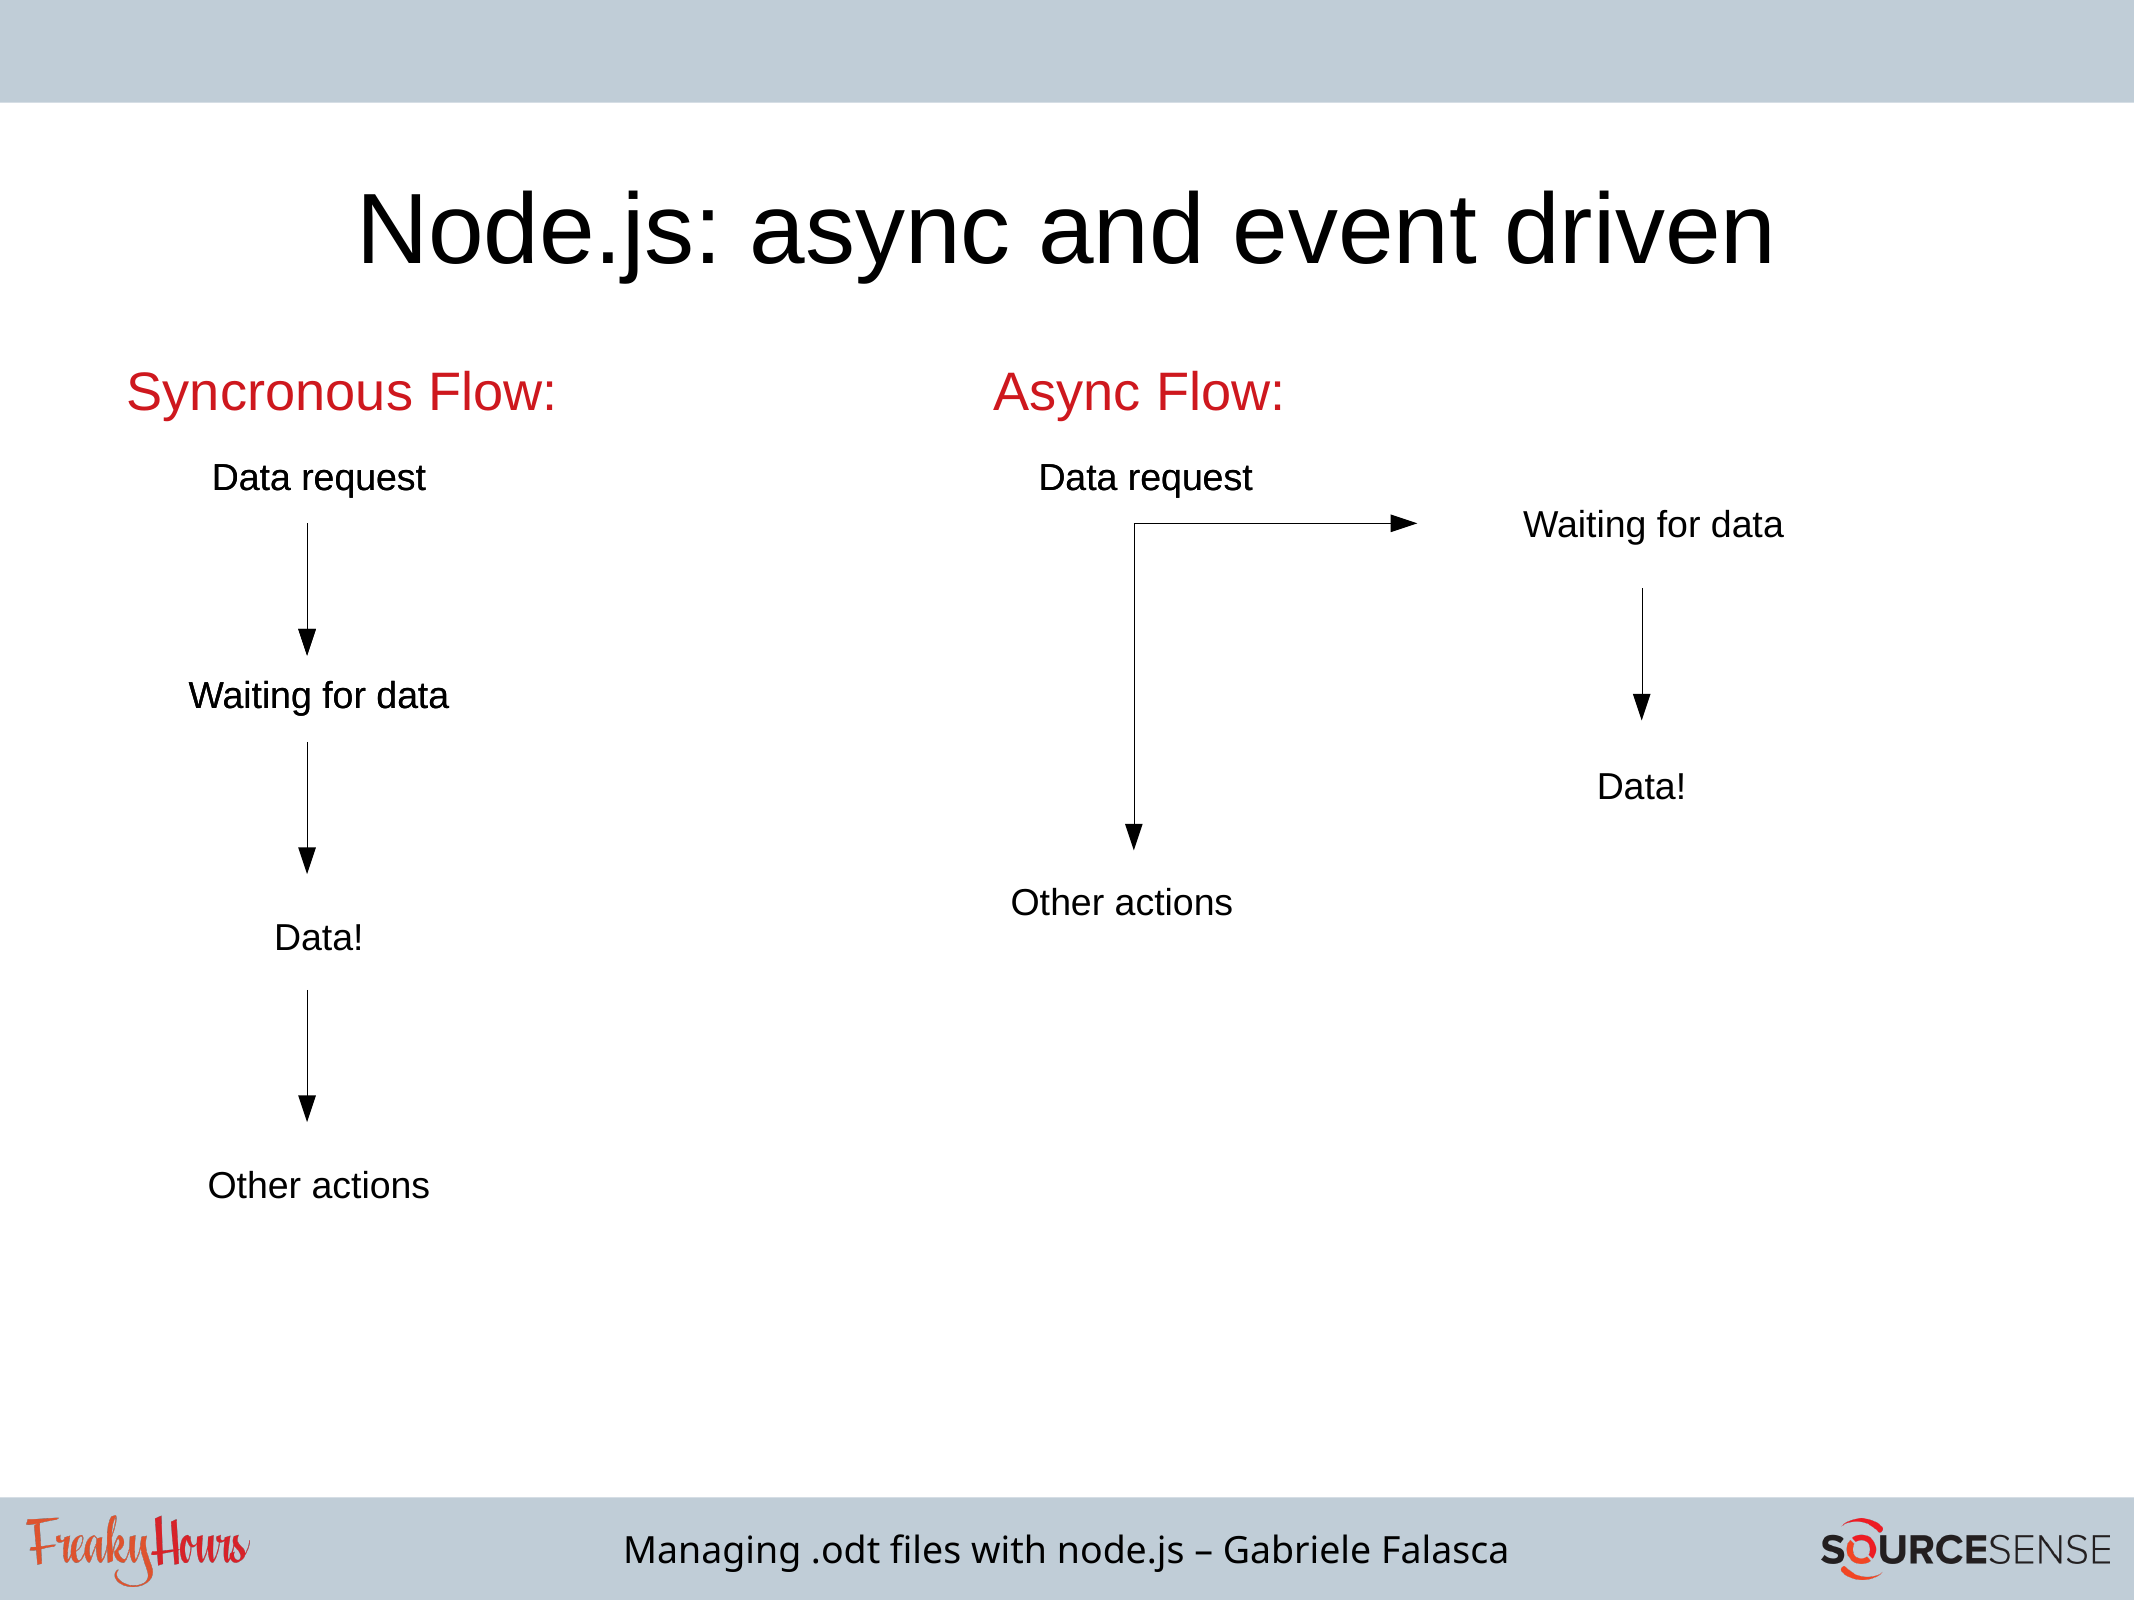

Node.js: async and event driven
Syncronous Flow:
Async Flow:
Data request
Data request
Data request
Data request
Waiting for data
Waiting for data
Waiting for data
Data!
Other actions
Data!
Other actions
# Managing .odt files with node.js – Gabriele Falasca